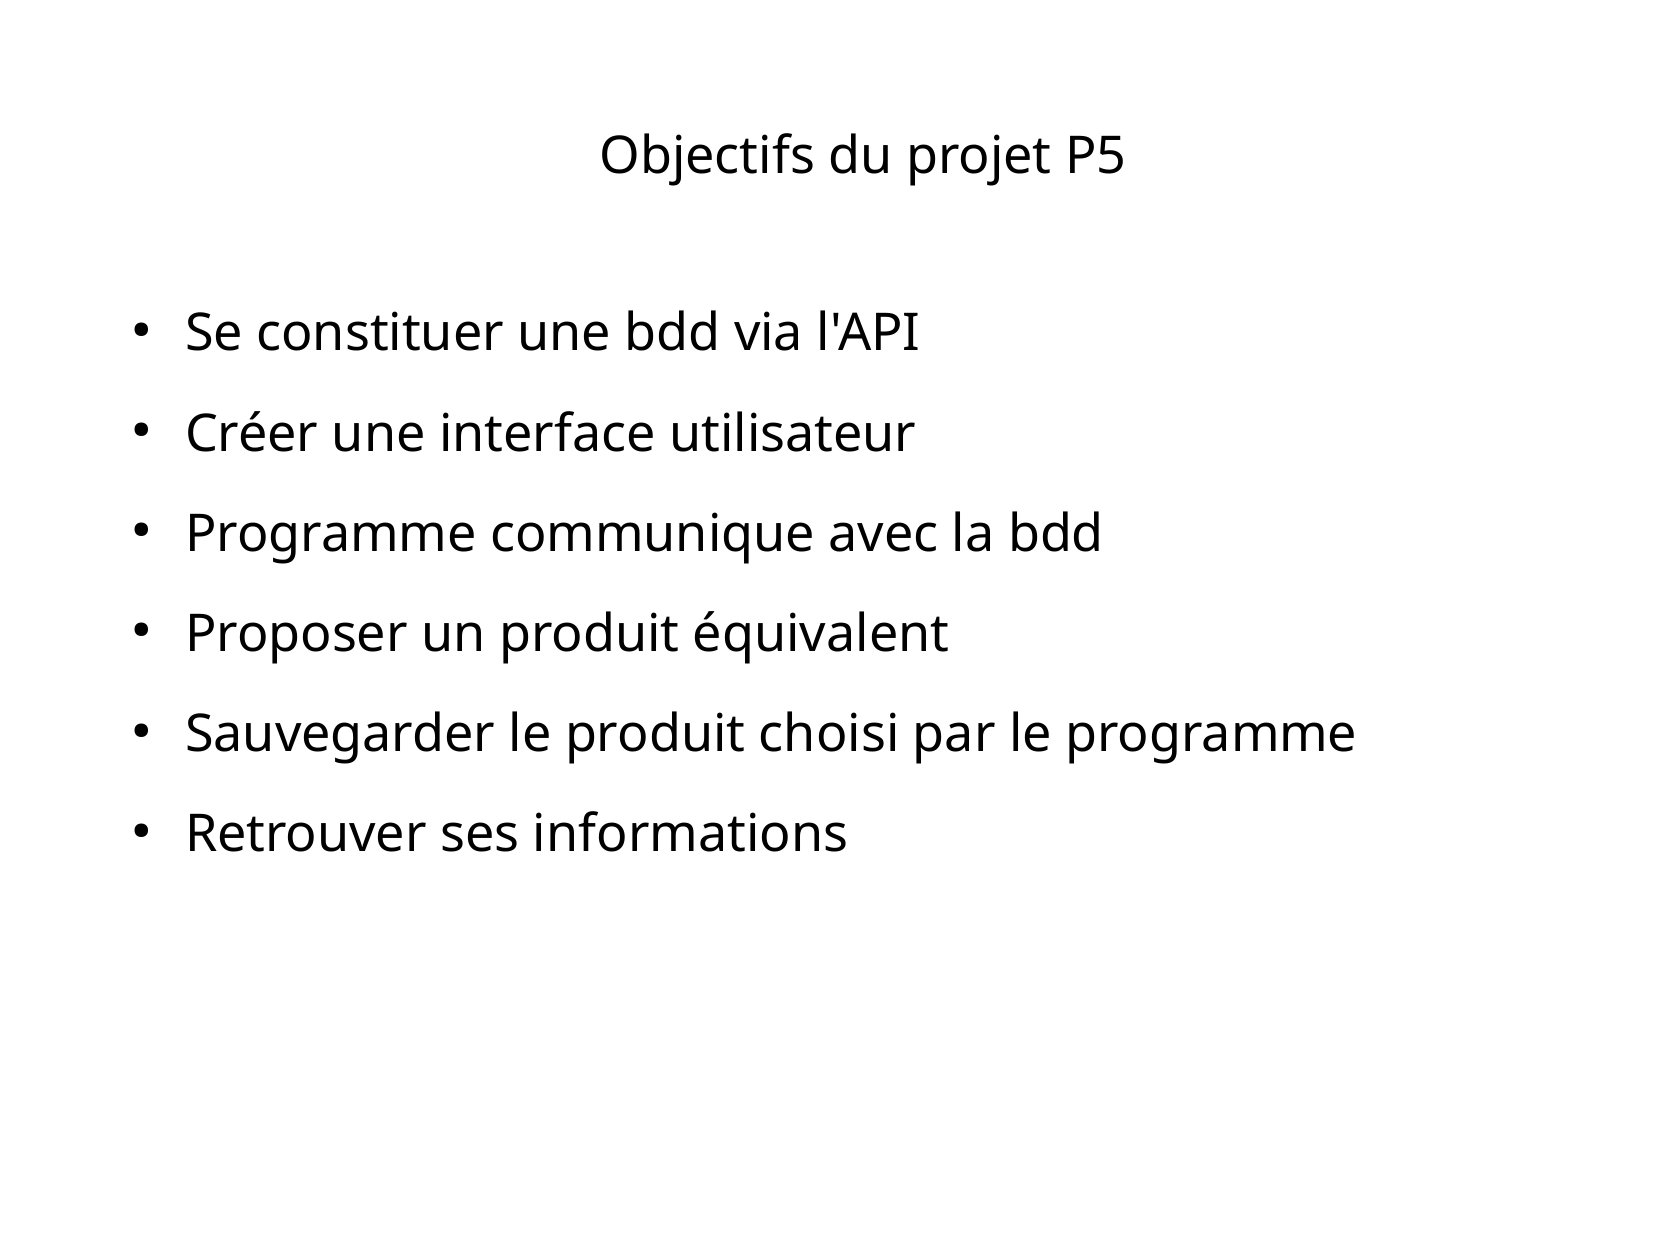

# Objectifs du projet P5
Se constituer une bdd via l'API
Créer une interface utilisateur
Programme communique avec la bdd
Proposer un produit équivalent
Sauvegarder le produit choisi par le programme
Retrouver ses informations